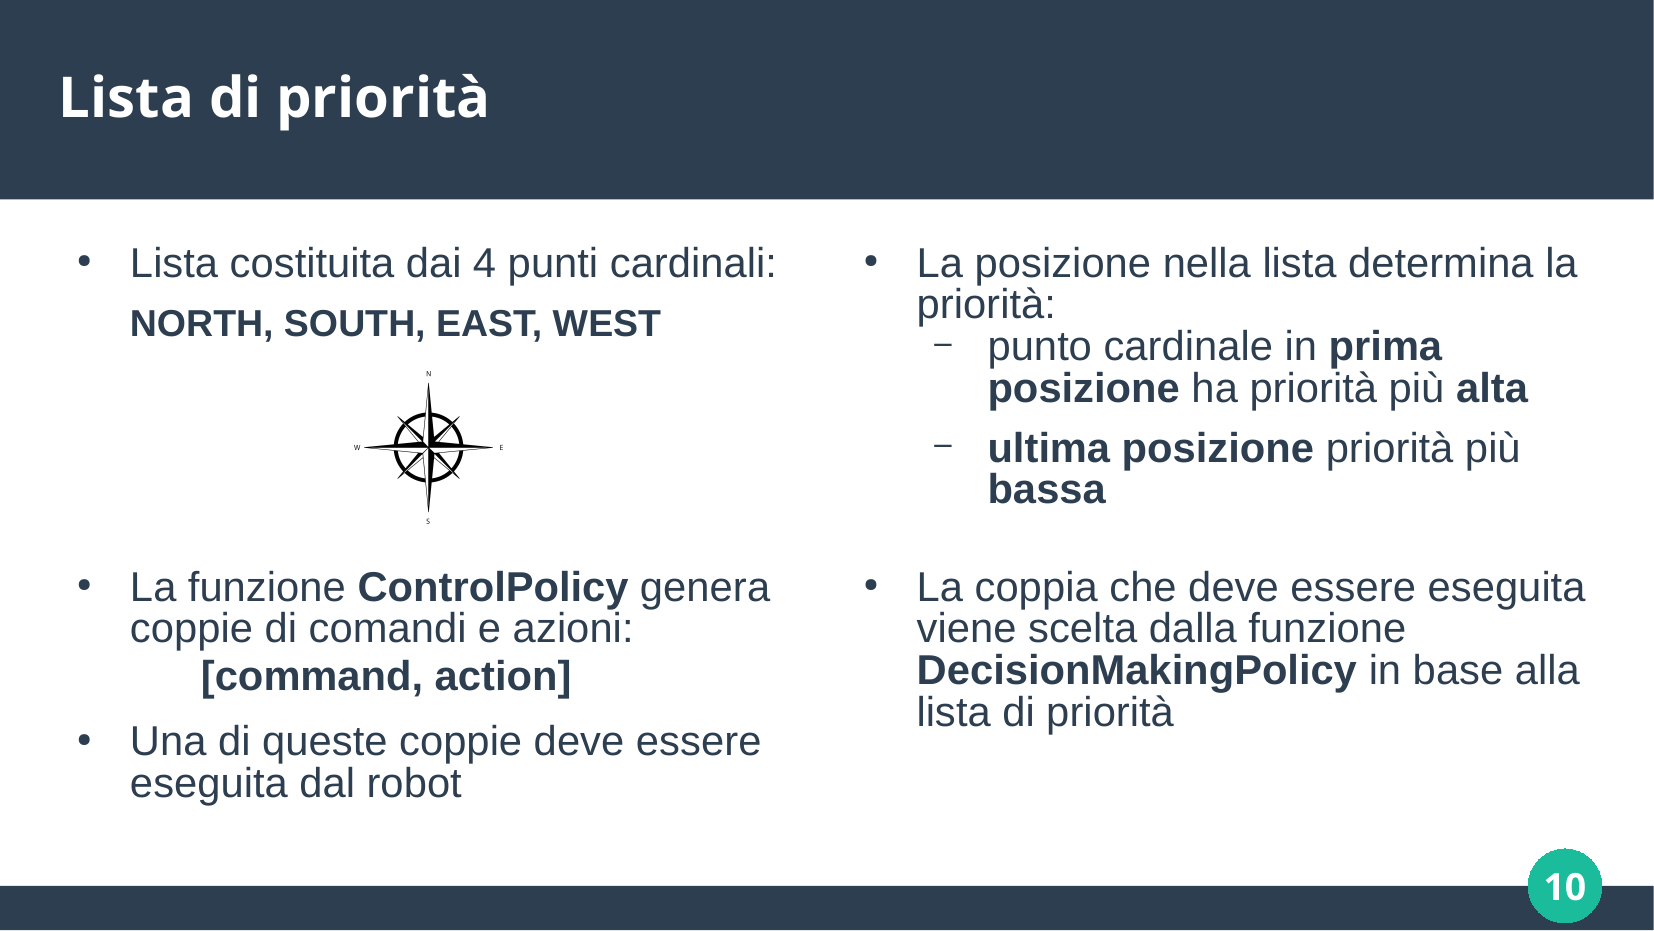

Lista di priorità
# Lista costituita dai 4 punti cardinali:
NORTH, SOUTH, EAST, WEST
La posizione nella lista determina la priorità:
punto cardinale in prima posizione ha priorità più alta
ultima posizione priorità più bassa
La funzione ControlPolicy genera coppie di comandi e azioni:
[command, action]
Una di queste coppie deve essere eseguita dal robot
La coppia che deve essere eseguita viene scelta dalla funzione DecisionMakingPolicy in base alla lista di priorità